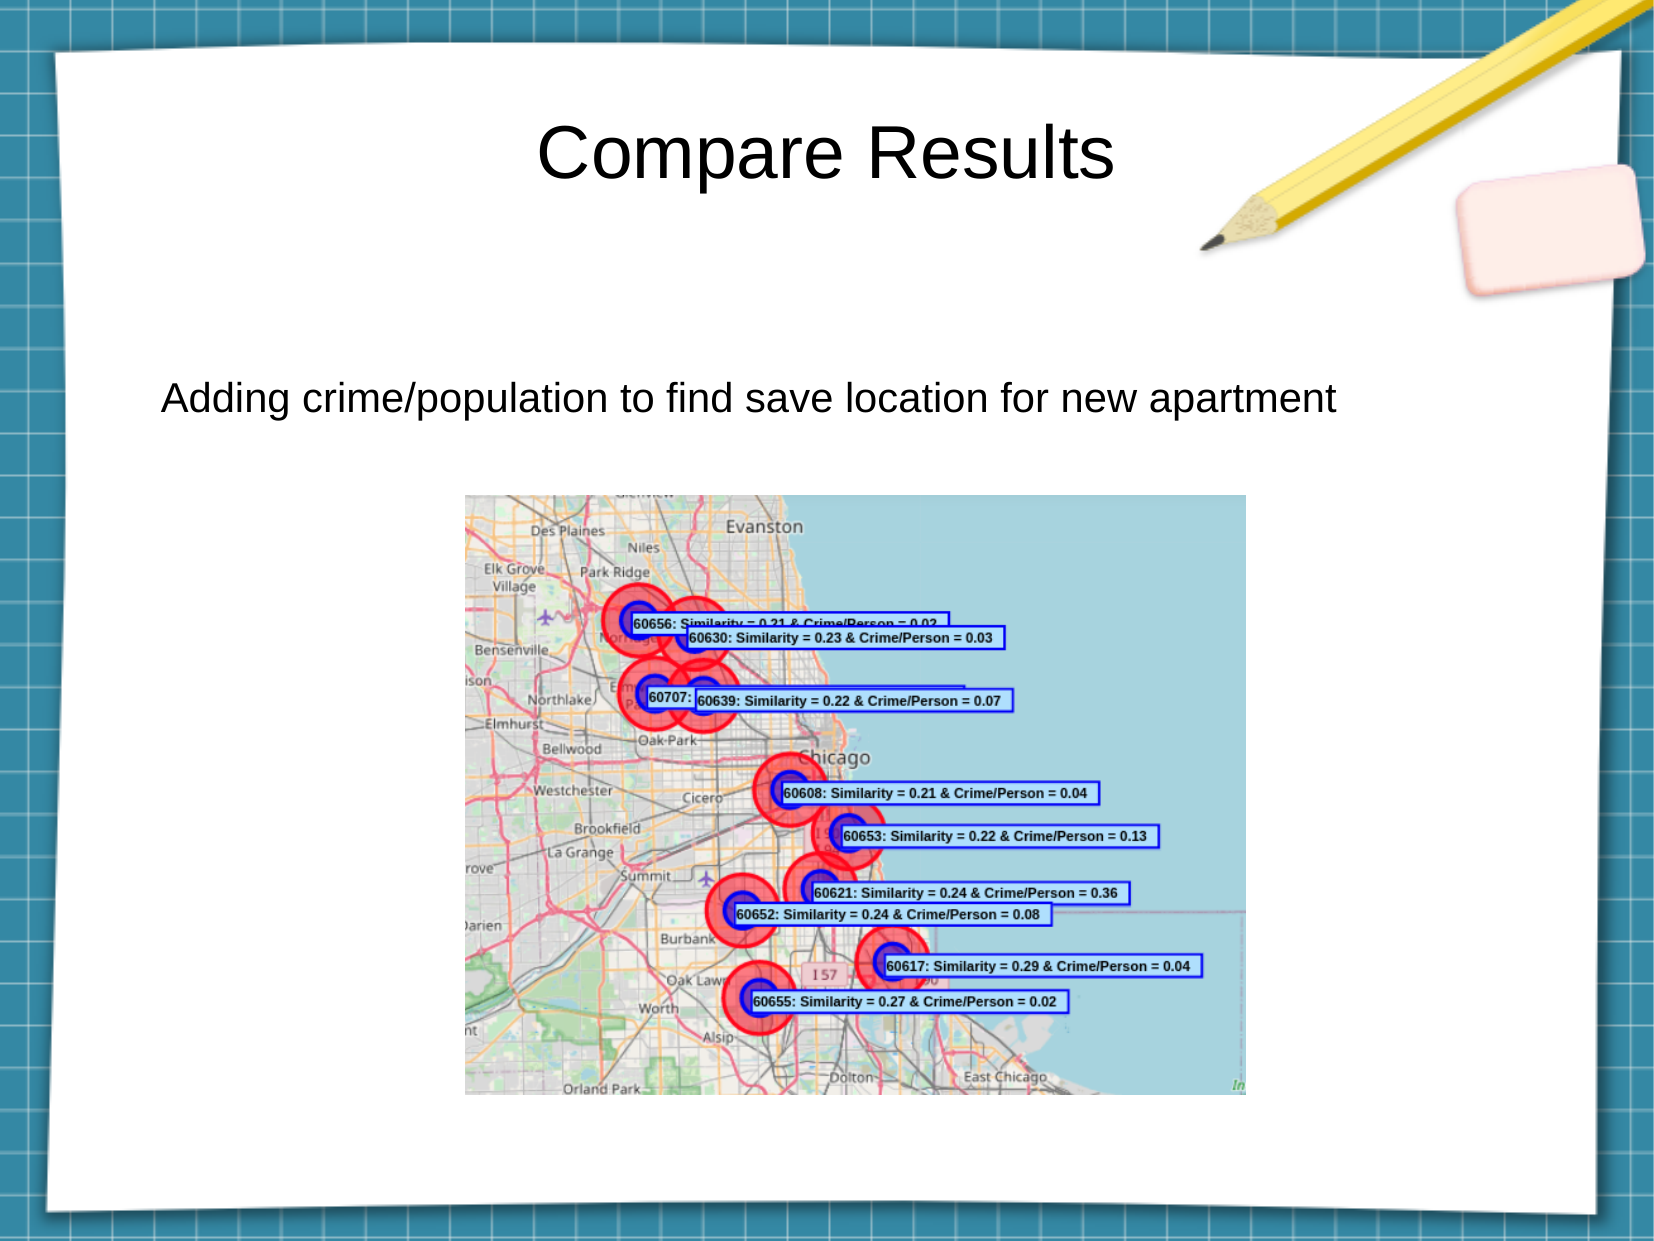

# Compare Results
Adding crime/population to find save location for new apartment